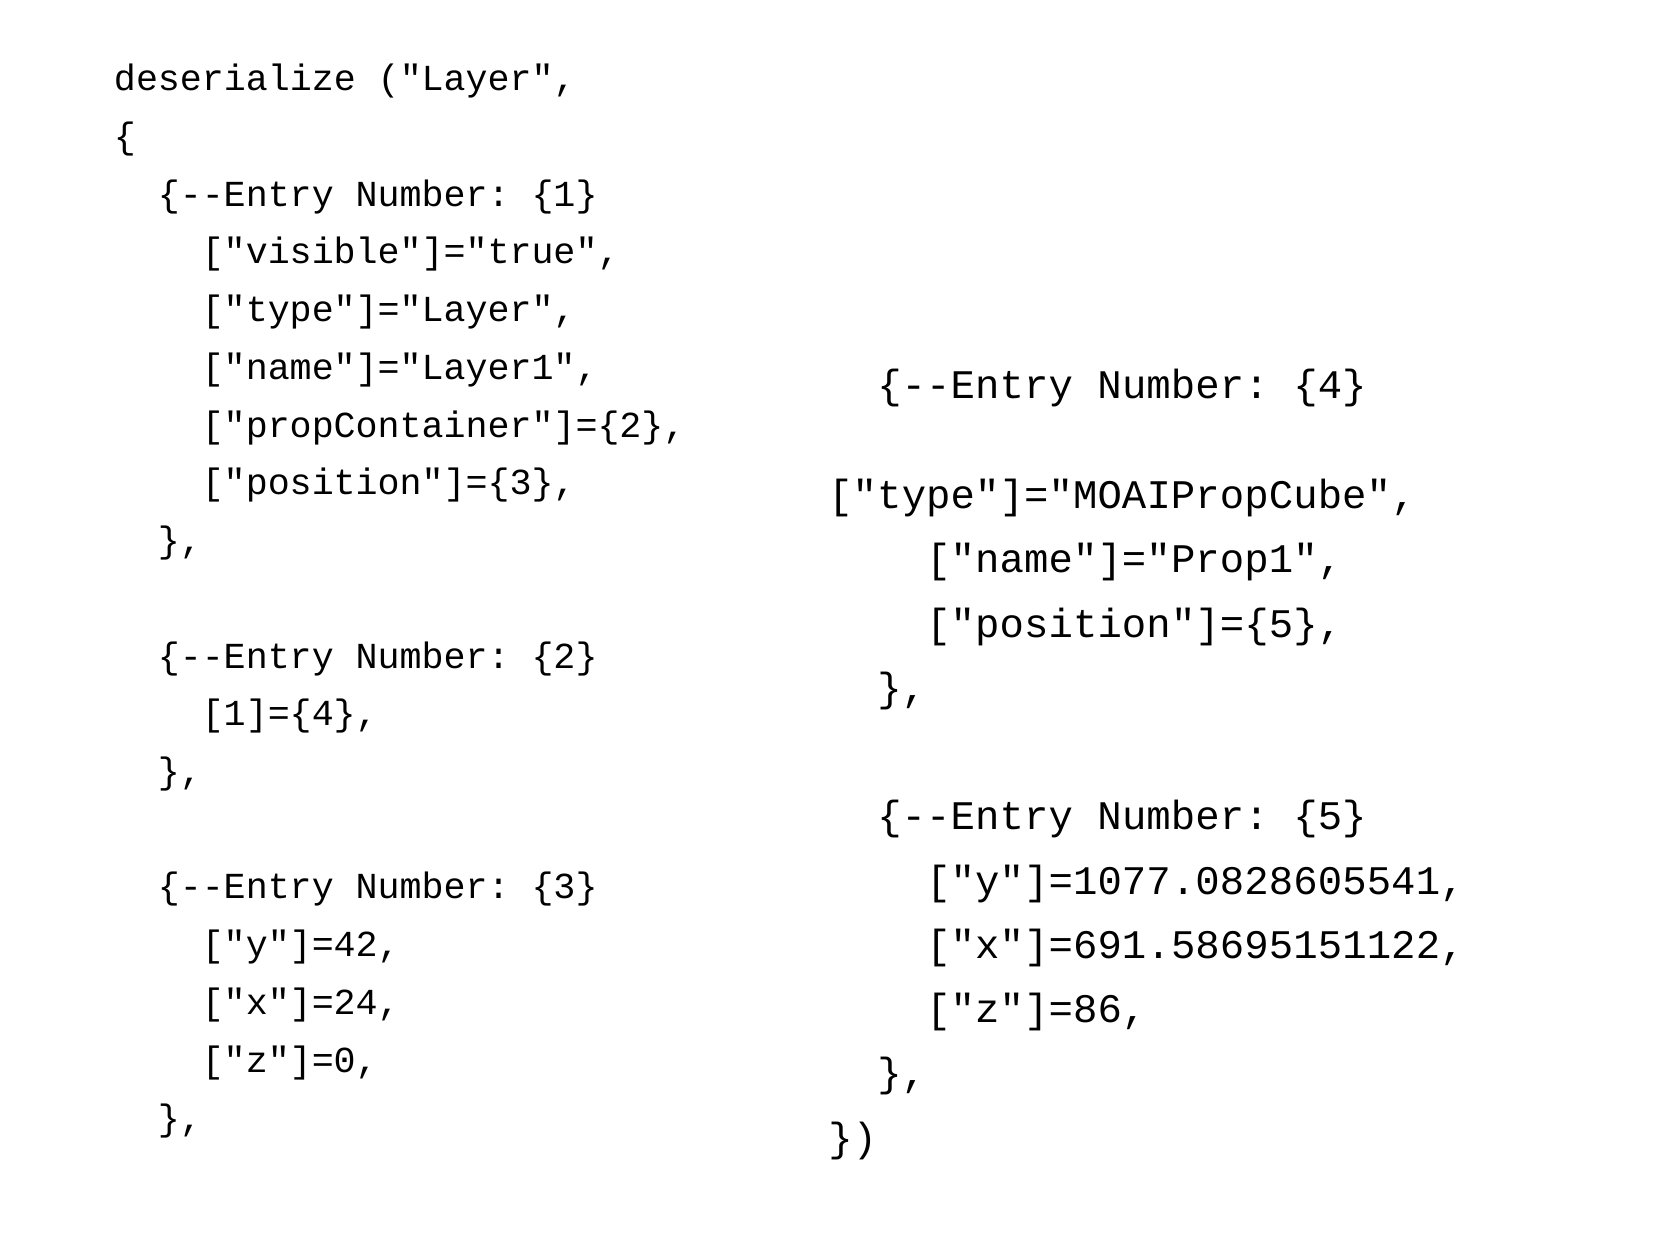

# deserialize ("Layer",
{
 {--Entry Number: {1}
 ["visible"]="true",
 ["type"]="Layer",
 ["name"]="Layer1",
 ["propContainer"]={2},
 ["position"]={3},
 },
 {--Entry Number: {2}
 [1]={4},
 },
 {--Entry Number: {3}
 ["y"]=42,
 ["x"]=24,
 ["z"]=0,
 },
 {--Entry Number: {4}
 ["type"]="MOAIPropCube",
 ["name"]="Prop1",
 ["position"]={5},
 },
 {--Entry Number: {5}
 ["y"]=1077.0828605541,
 ["x"]=691.58695151122,
 ["z"]=86,
 },
})